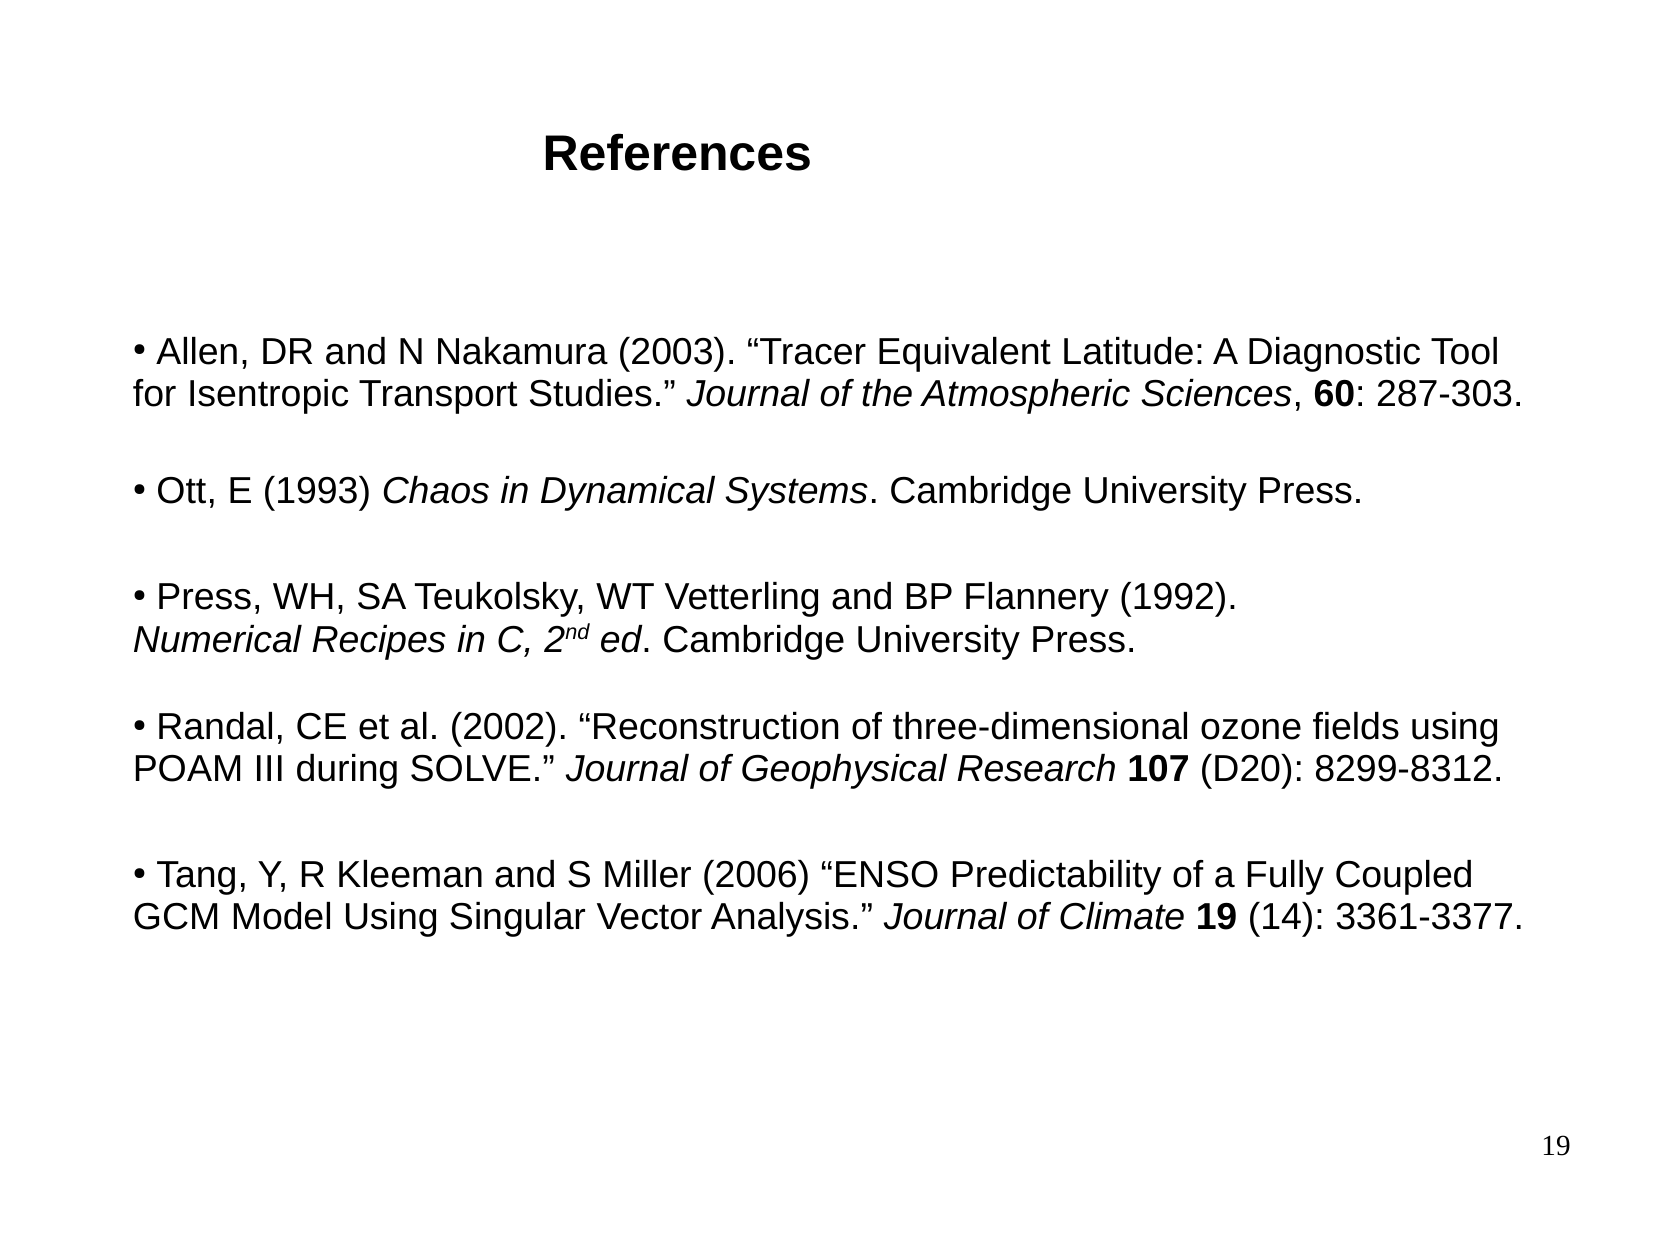

References
 Allen, DR and N Nakamura (2003). “Tracer Equivalent Latitude: A Diagnostic Tool for Isentropic Transport Studies.” Journal of the Atmospheric Sciences, 60: 287-303.
 Ott, E (1993) Chaos in Dynamical Systems. Cambridge University Press.
 Press, WH, SA Teukolsky, WT Vetterling and BP Flannery (1992). Numerical Recipes in C, 2nd ed. Cambridge University Press.
 Randal, CE et al. (2002). “Reconstruction of three-dimensional ozone fields using POAM III during SOLVE.” Journal of Geophysical Research 107 (D20): 8299-8312.
 Tang, Y, R Kleeman and S Miller (2006) “ENSO Predictability of a Fully Coupled GCM Model Using Singular Vector Analysis.” Journal of Climate 19 (14): 3361-3377.
19